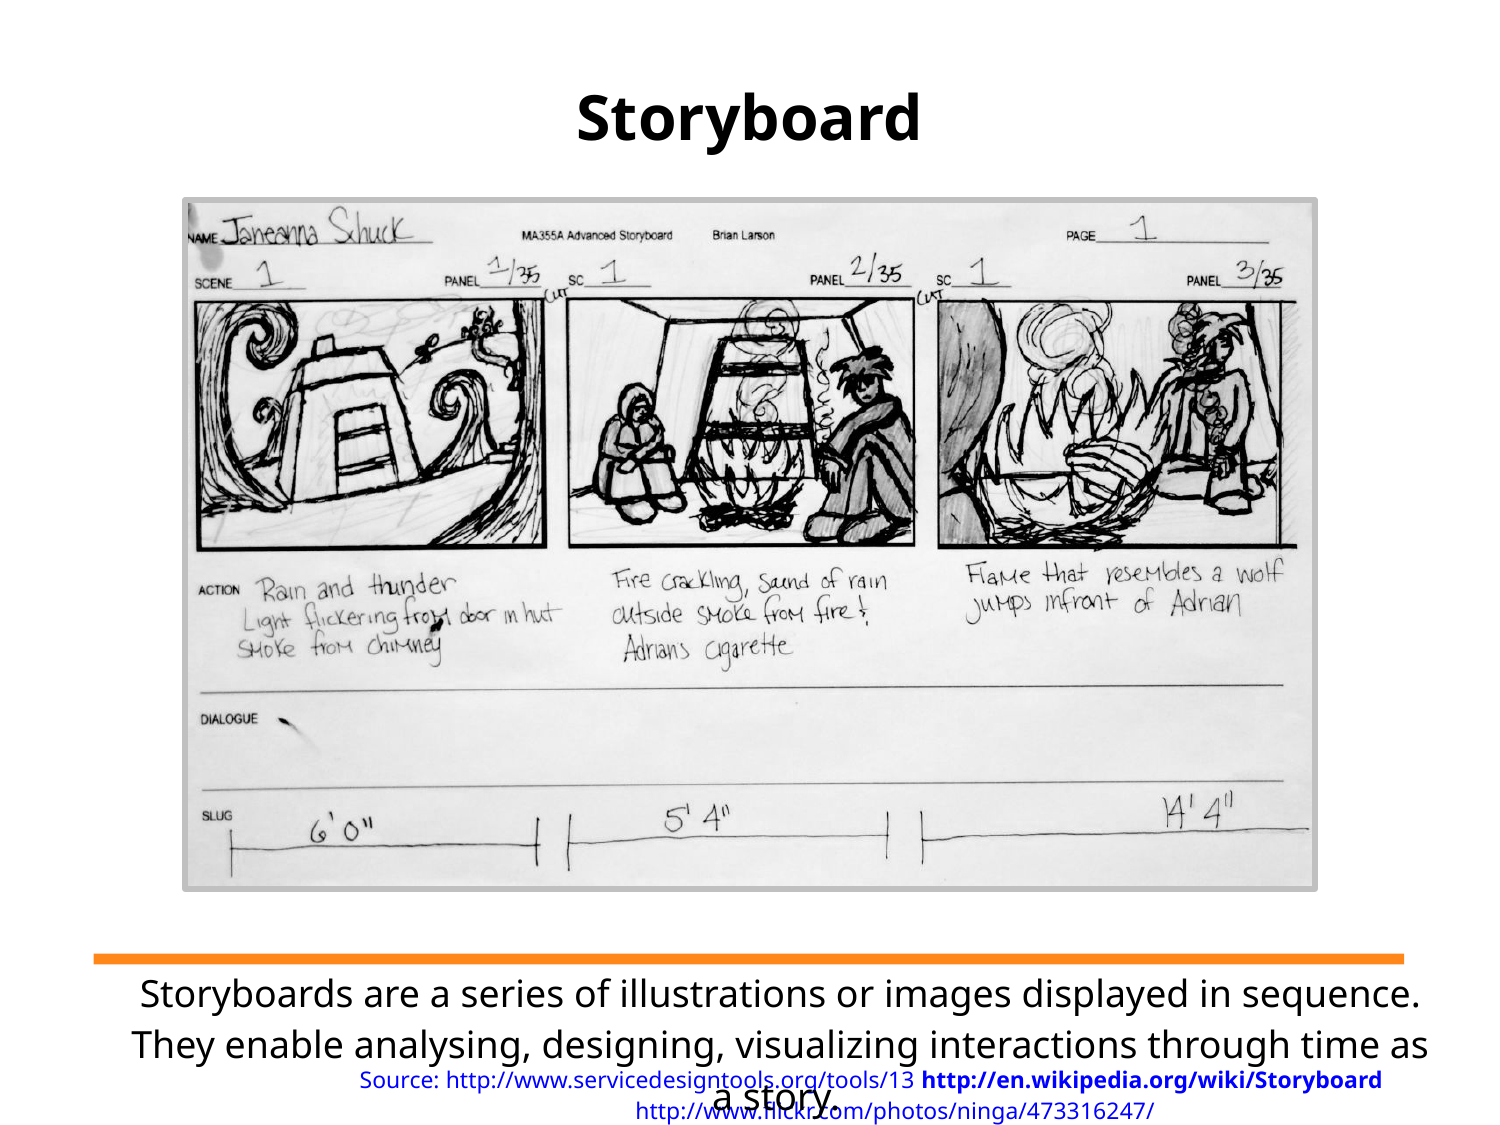

# Storyboard
Storyboards are a series of illustrations or images displayed in sequence. They enable analysing, designing, visualizing interactions through time as a story.
Source: http://www.servicedesigntools.org/tools/13 http://en.wikipedia.org/wiki/Storyboard
 http://www.flickr.com/photos/ninga/473316247/